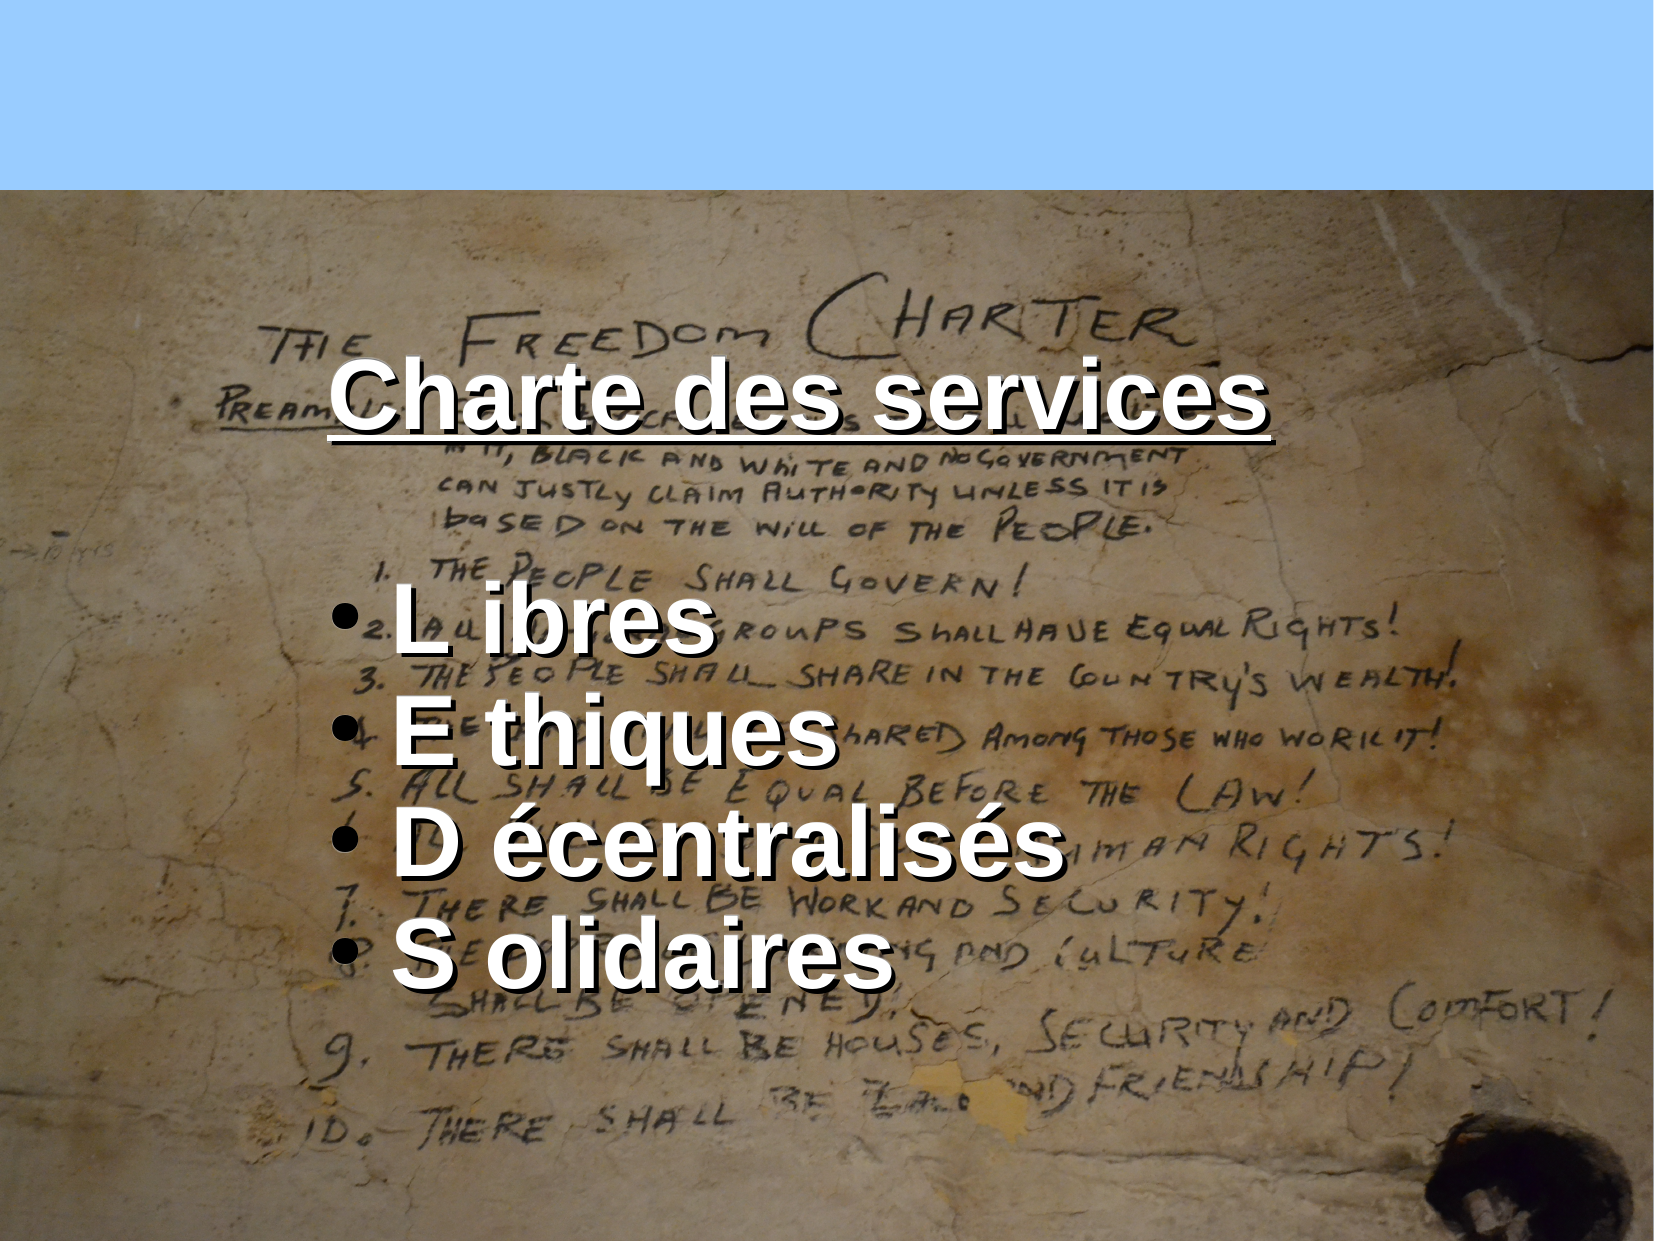

Charte des services
 L ibres
 E thiques
 D écentralisés
 S olidaires